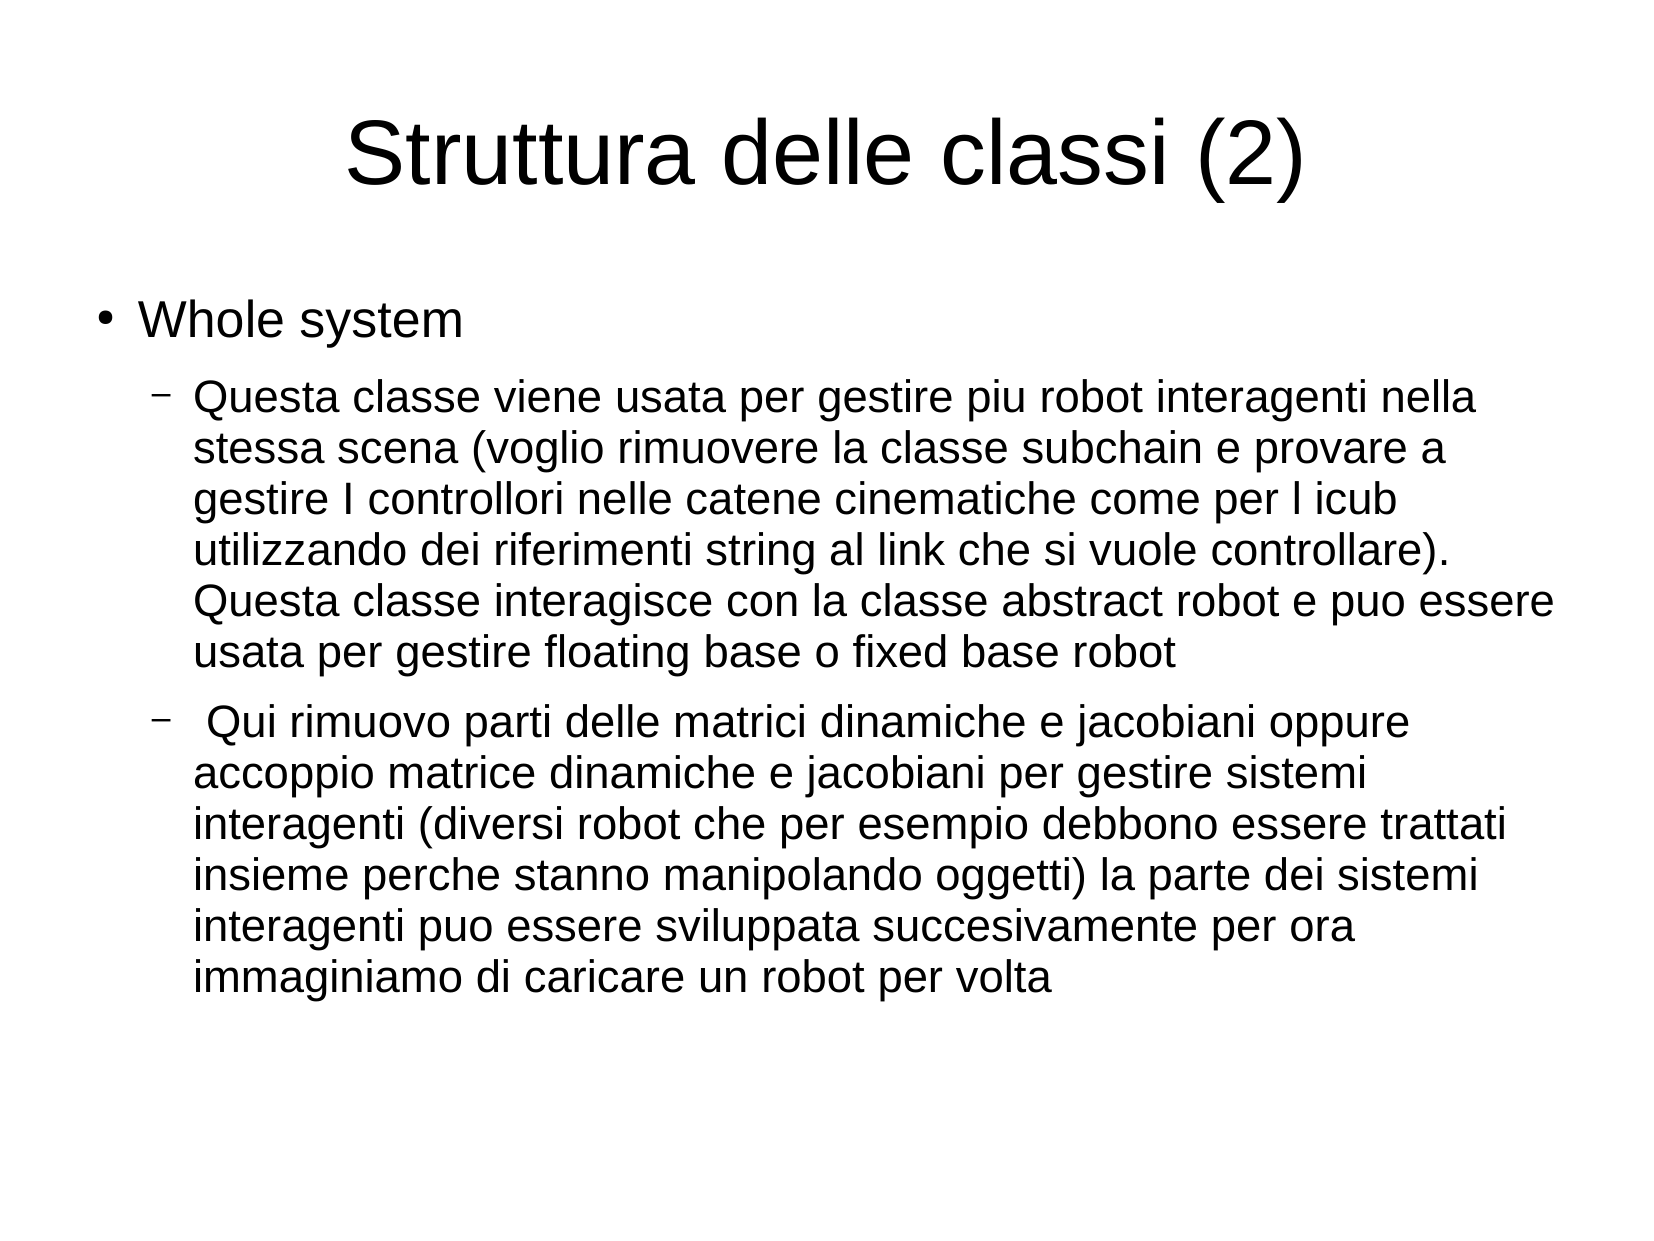

# Struttura delle classi (2)
Whole system
Questa classe viene usata per gestire piu robot interagenti nella stessa scena (voglio rimuovere la classe subchain e provare a gestire I controllori nelle catene cinematiche come per l icub utilizzando dei riferimenti string al link che si vuole controllare). Questa classe interagisce con la classe abstract robot e puo essere usata per gestire floating base o fixed base robot
 Qui rimuovo parti delle matrici dinamiche e jacobiani oppure accoppio matrice dinamiche e jacobiani per gestire sistemi interagenti (diversi robot che per esempio debbono essere trattati insieme perche stanno manipolando oggetti) la parte dei sistemi interagenti puo essere sviluppata succesivamente per ora immaginiamo di caricare un robot per volta